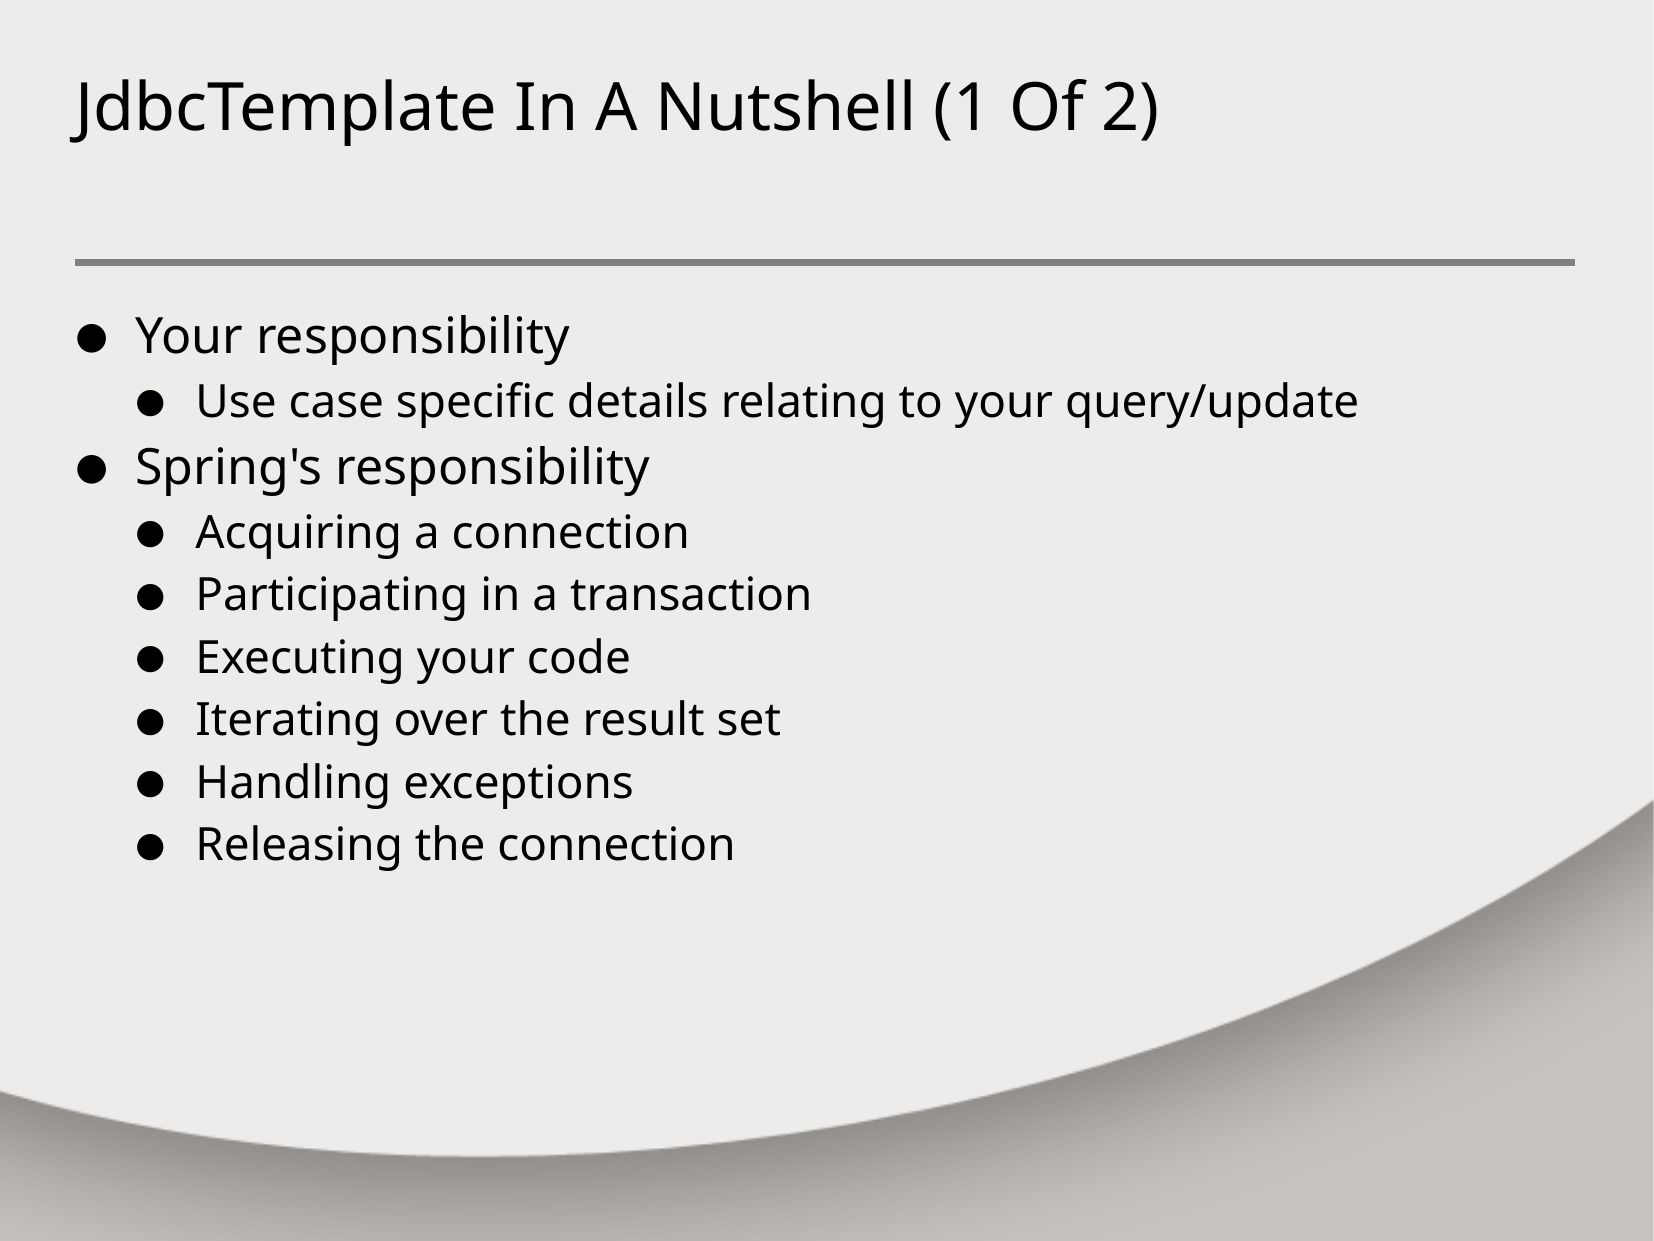

# JdbcTemplate In A Nutshell (1 Of 2)
Your responsibility
Use case specific details relating to your query/update
Spring's responsibility
Acquiring a connection
Participating in a transaction
Executing your code
Iterating over the result set
Handling exceptions
Releasing the connection